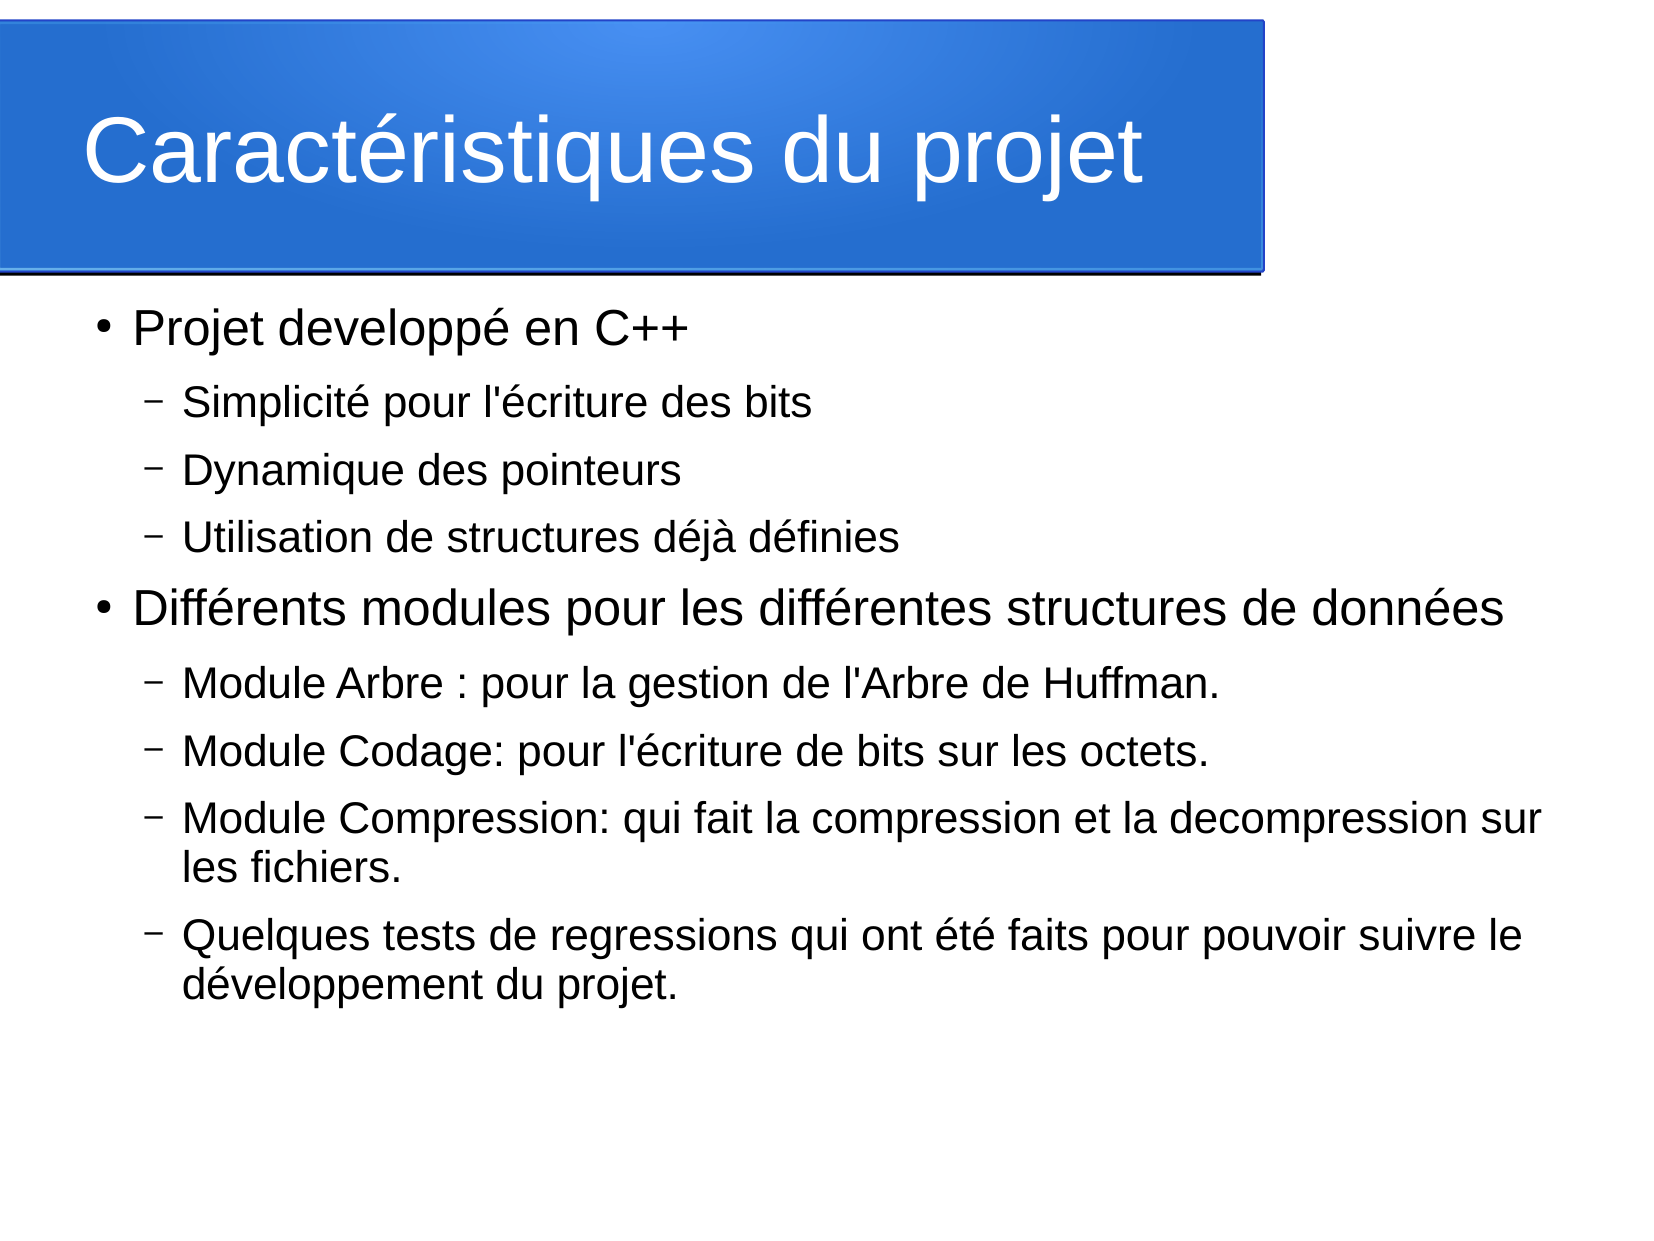

# Caractéristiques du projet
Projet developpé en C++
Simplicité pour l'écriture des bits
Dynamique des pointeurs
Utilisation de structures déjà définies
Différents modules pour les différentes structures de données
Module Arbre : pour la gestion de l'Arbre de Huffman.
Module Codage: pour l'écriture de bits sur les octets.
Module Compression: qui fait la compression et la decompression sur les fichiers.
Quelques tests de regressions qui ont été faits pour pouvoir suivre le développement du projet.